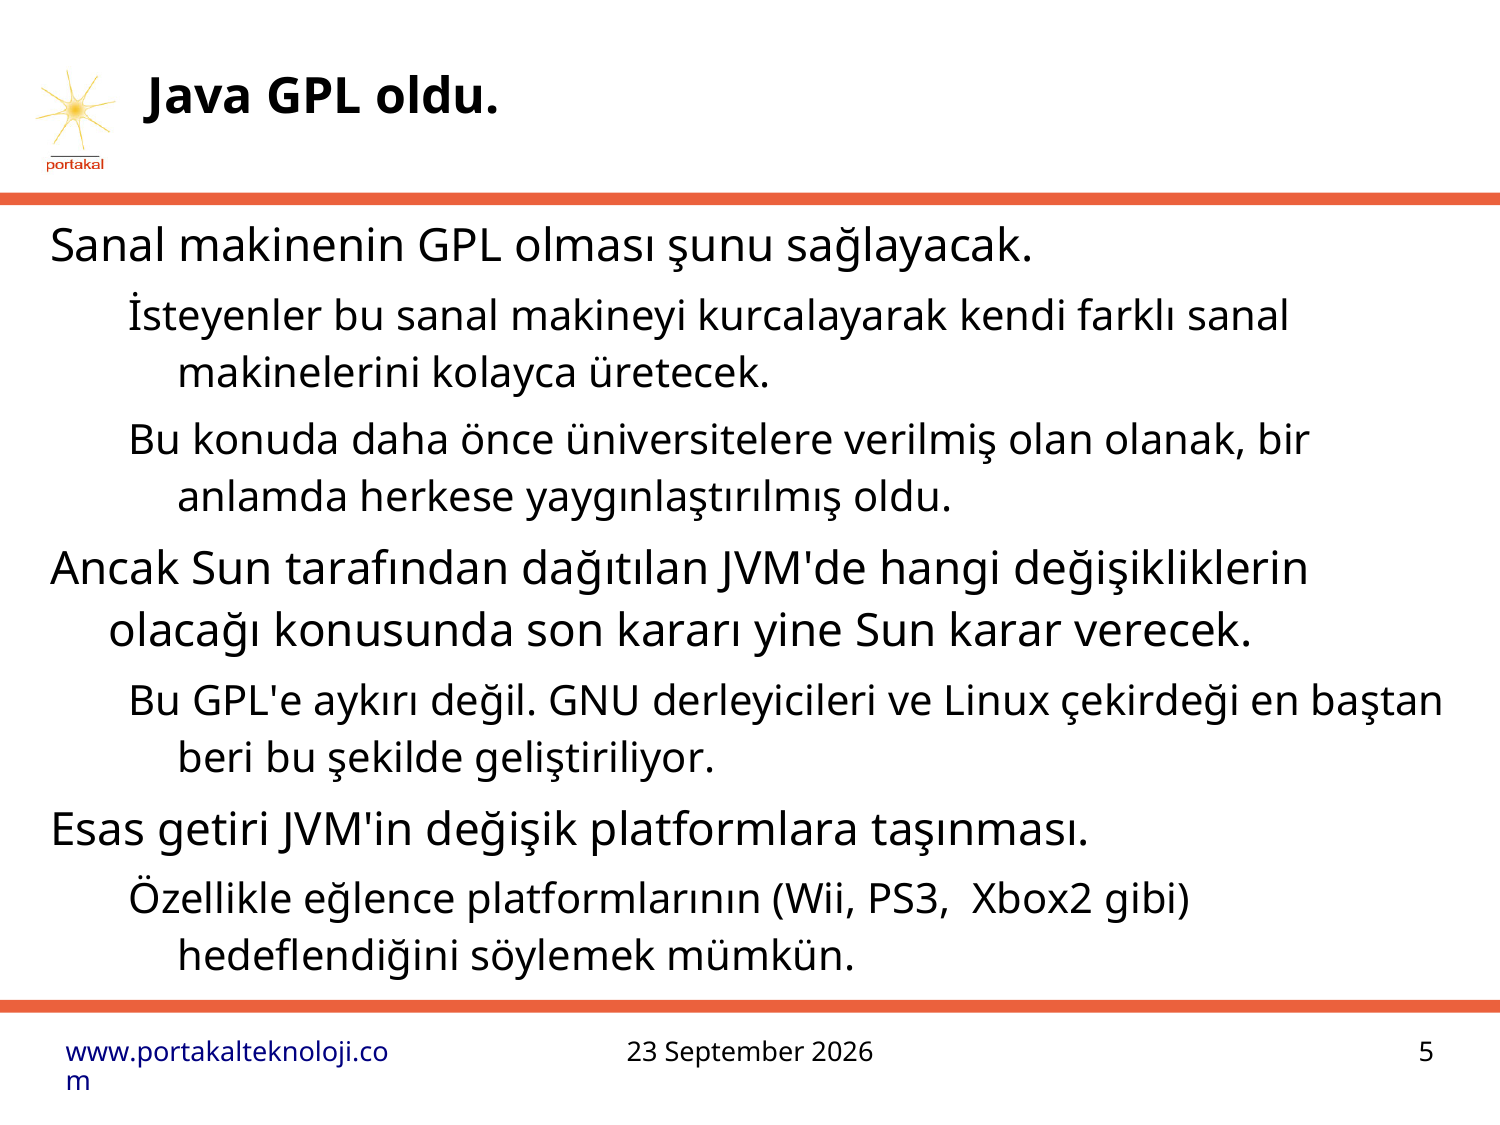

# Java GPL oldu.
Sanal makinenin GPL olması şunu sağlayacak.
İsteyenler bu sanal makineyi kurcalayarak kendi farklı sanal makinelerini kolayca üretecek.
Bu konuda daha önce üniversitelere verilmiş olan olanak, bir anlamda herkese yaygınlaştırılmış oldu.
Ancak Sun tarafından dağıtılan JVM'de hangi değişikliklerin olacağı konusunda son kararı yine Sun karar verecek.
Bu GPL'e aykırı değil. GNU derleyicileri ve Linux çekirdeği en baştan beri bu şekilde geliştiriliyor.
Esas getiri JVM'in değişik platformlara taşınması.
Özellikle eğlence platformlarının (Wii, PS3, Xbox2 gibi) hedeflendiğini söylemek mümkün.